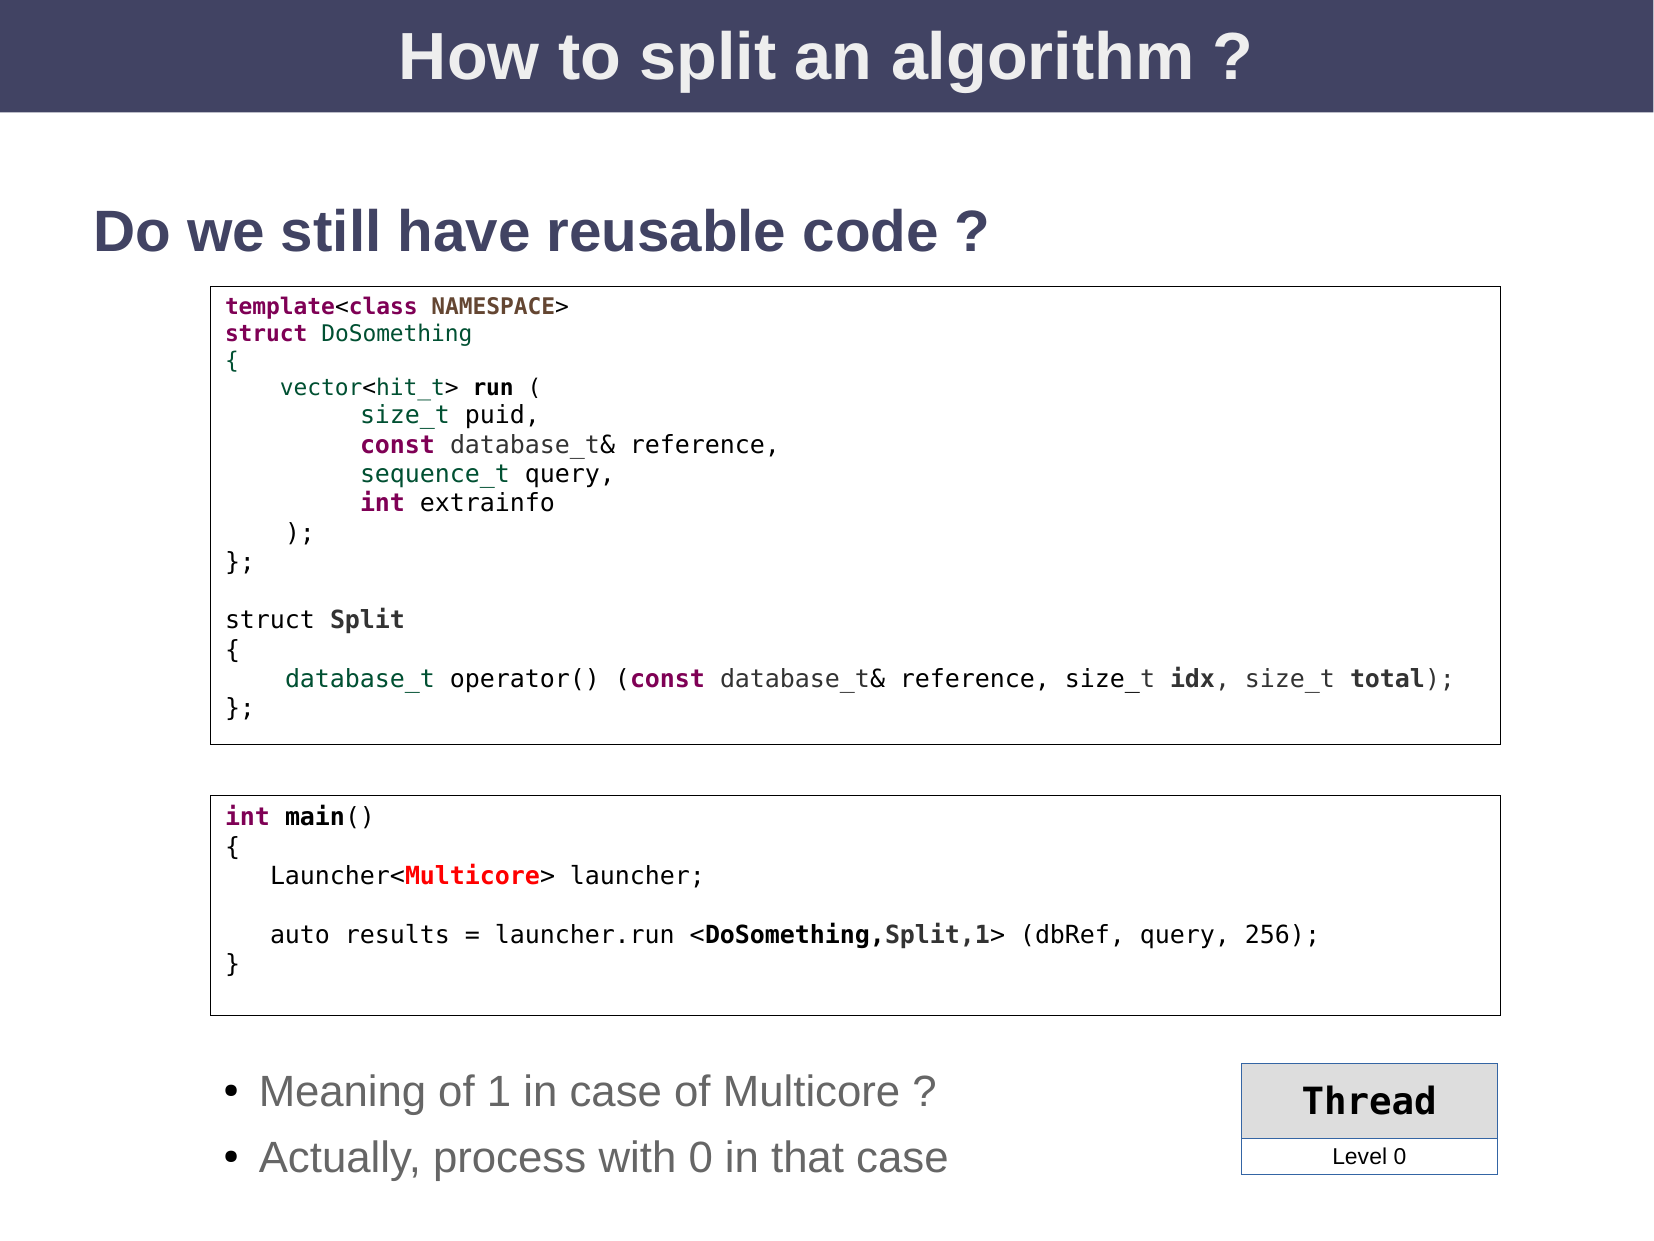

How to split an algorithm ?
Do we still have reusable code ?
template<class NAMESPACE>
struct DoSomething
{
 vector<hit_t> run (
 	 size_t puid,
	 const database_t& reference,
 	 sequence_t query,
	 int extrainfo
 );
};
struct Split
{
 database_t operator() (const database_t& reference, size_t idx, size_t total);
};
int main()
{
 Launcher<Multicore> launcher;
 auto results = launcher.run <DoSomething,Split,1> (dbRef, query, 256);
}
Meaning of 1 in case of Multicore ?
Actually, process with 0 in that case
Thread
Level 0